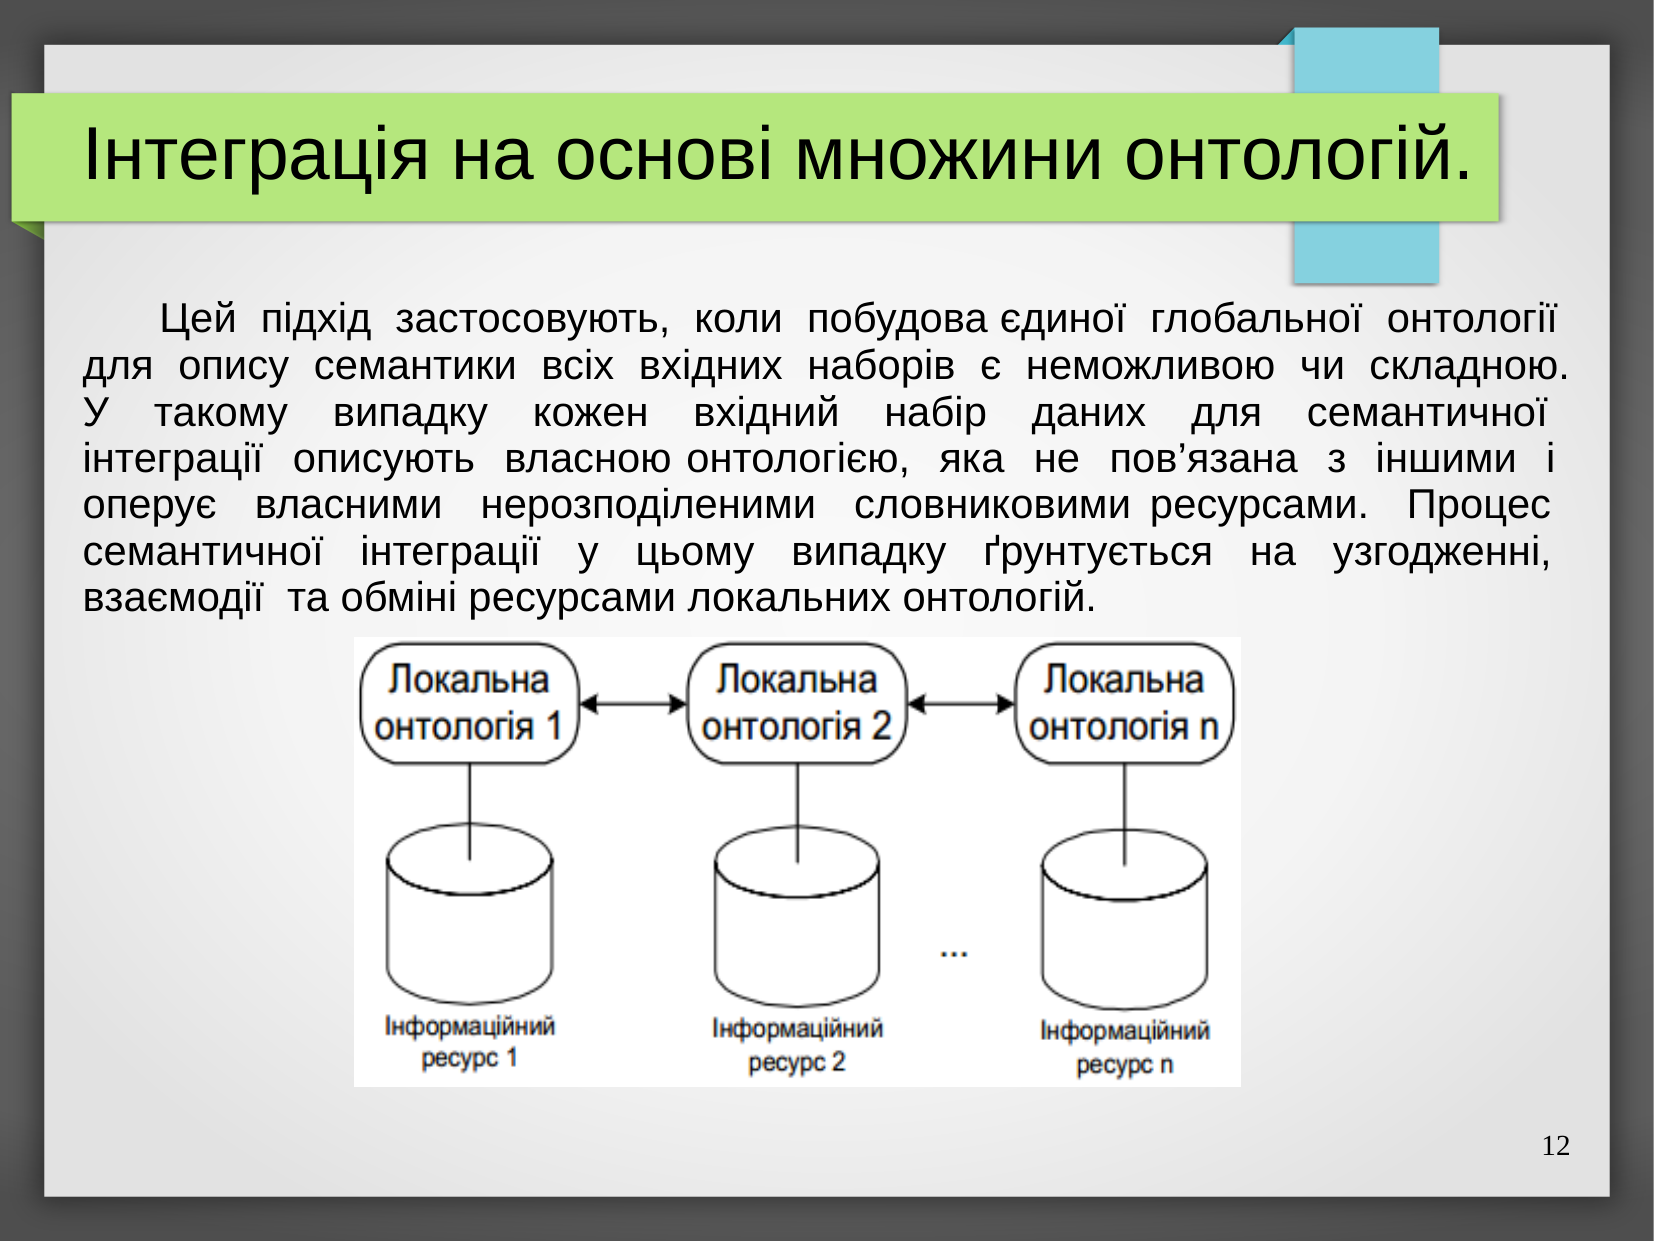

# Інтеграція на основі множини онтологій.
Цей підхід застосовують, коли побудова єдиної глобальної онтології для опису семантики всіх вхідних наборів є неможливою чи складною. У такому випадку кожен вхідний набір даних для семантичної інтеграції описують власною онтологією, яка не пов’язана з іншими і оперує власними нерозподіленими словниковими ресурсами. Процес семантичної інтеграції у цьому випадку ґрунтується на узгодженні, взаємодії та обміні ресурсами локальних онтологій.
12